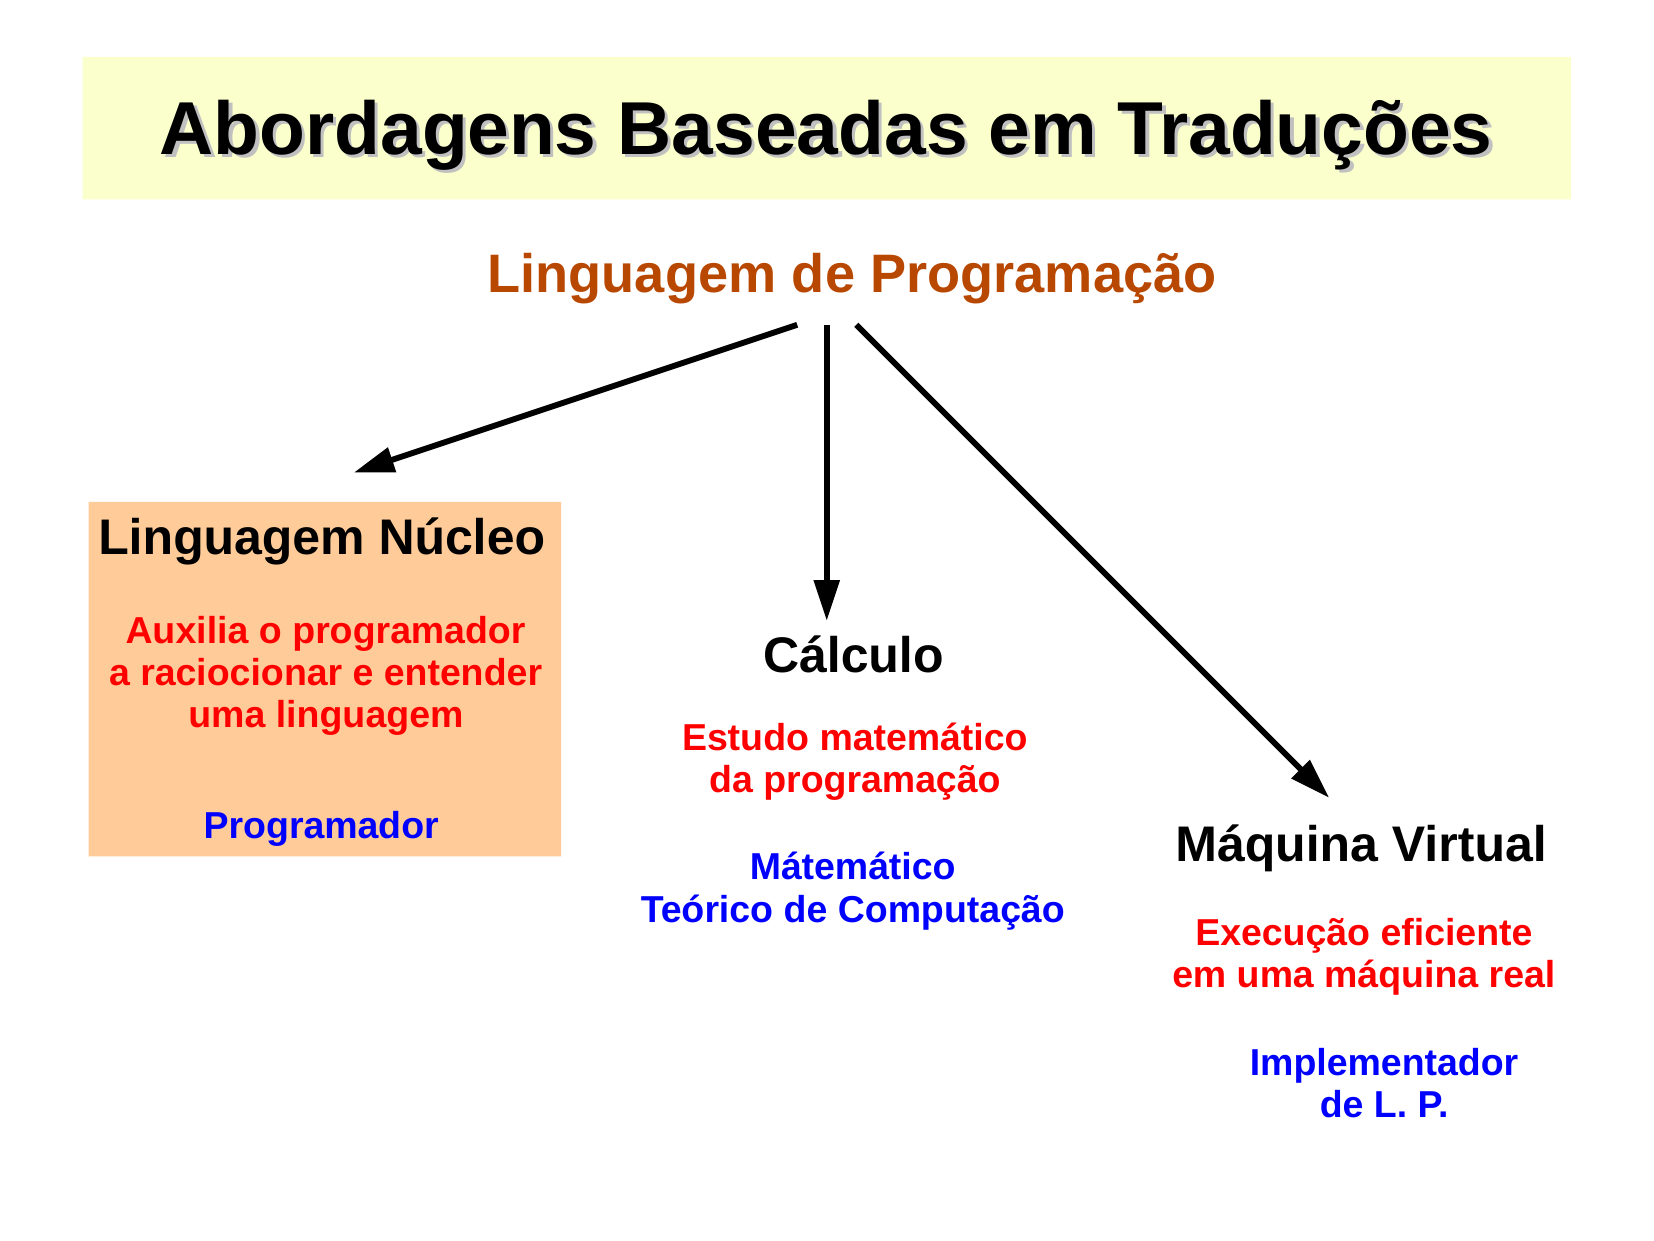

# Abordagens Baseadas em Traduções
Linguagem de Programação
Linguagem Núcleo
Auxilia o programador
a raciocionar e entender
uma linguagem
Cálculo
Estudo matemático
da programação
Programador
Máquina Virtual
Mátemático
Teórico de Computação
Execução eficiente
em uma máquina real
Implementador
de L. P.